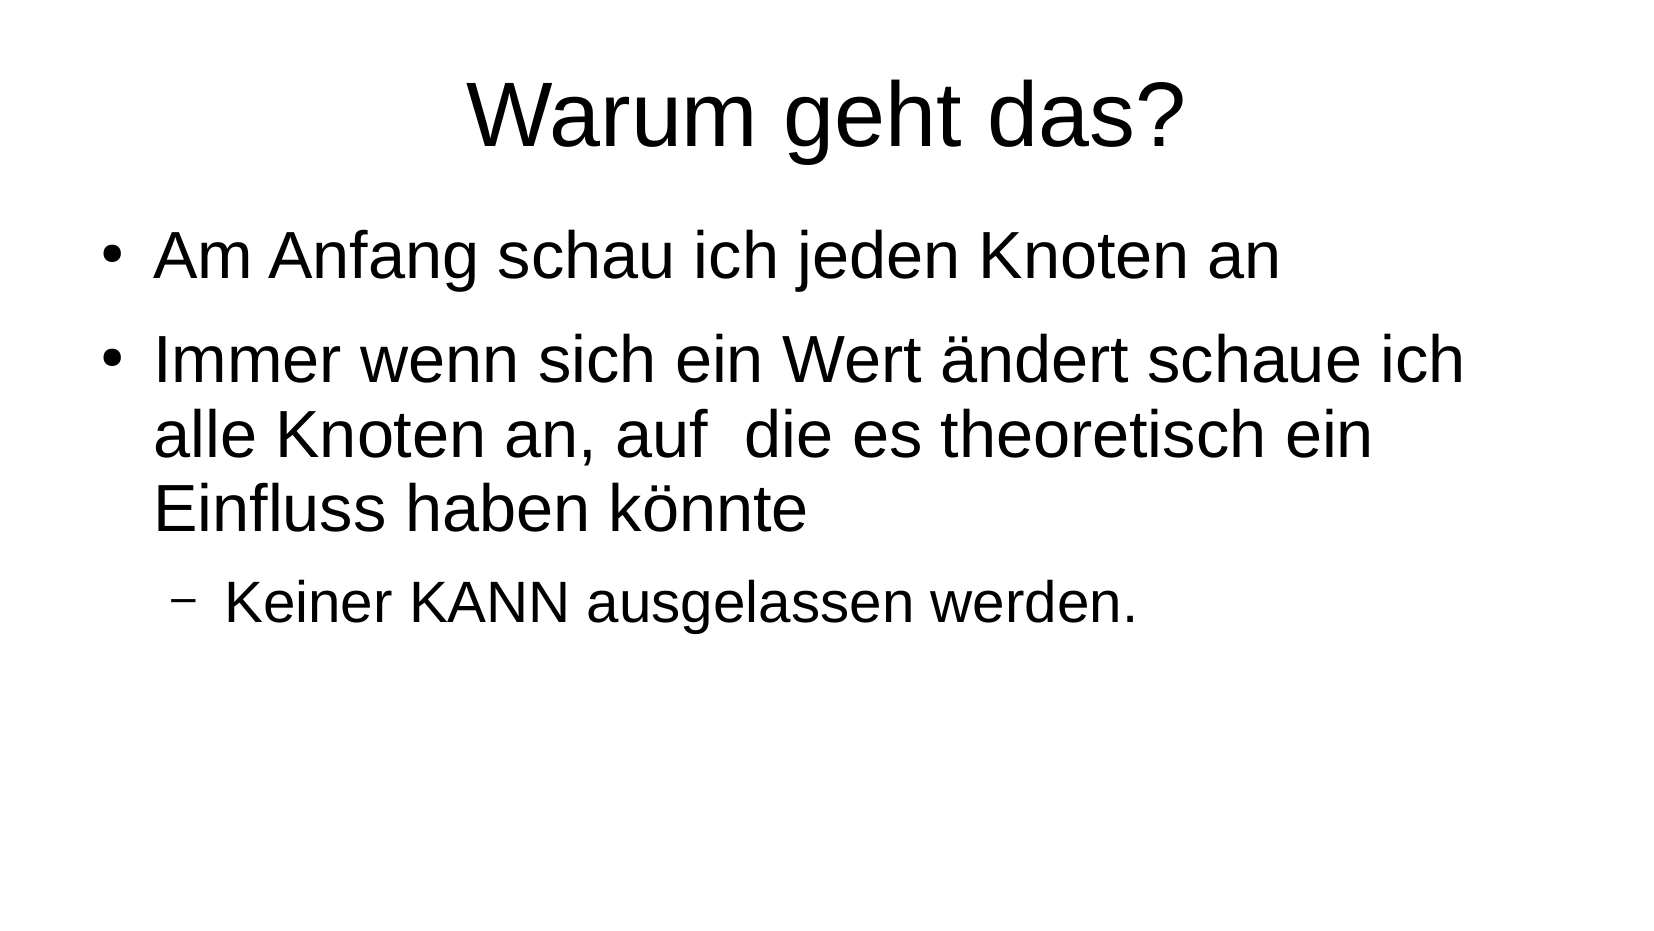

# Warum geht das?
Am Anfang schau ich jeden Knoten an
Immer wenn sich ein Wert ändert schaue ich alle Knoten an, auf die es theoretisch ein Einfluss haben könnte
Keiner KANN ausgelassen werden.